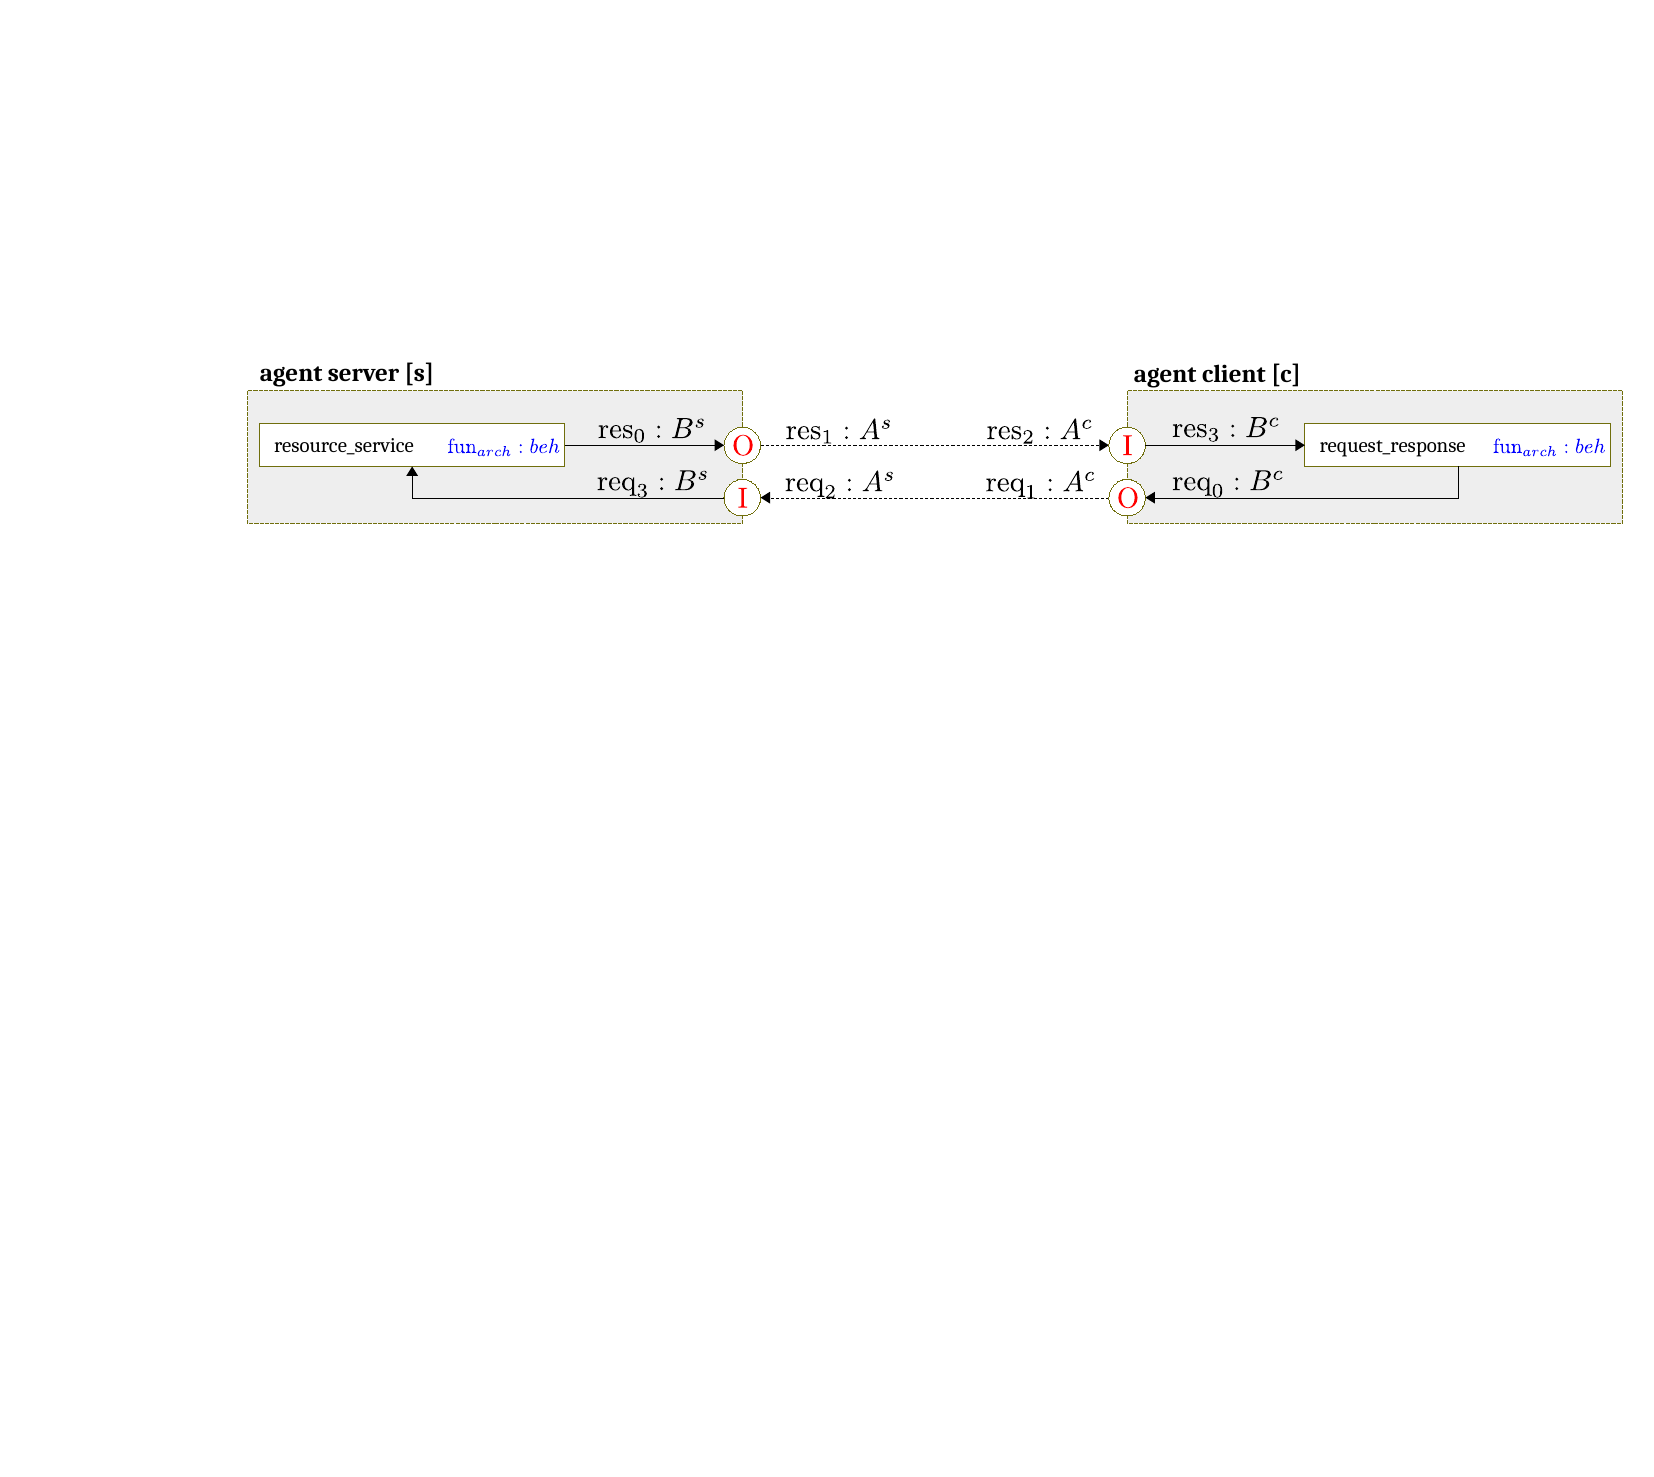

agent server [s]
agent client [c]
resource_service
request_response